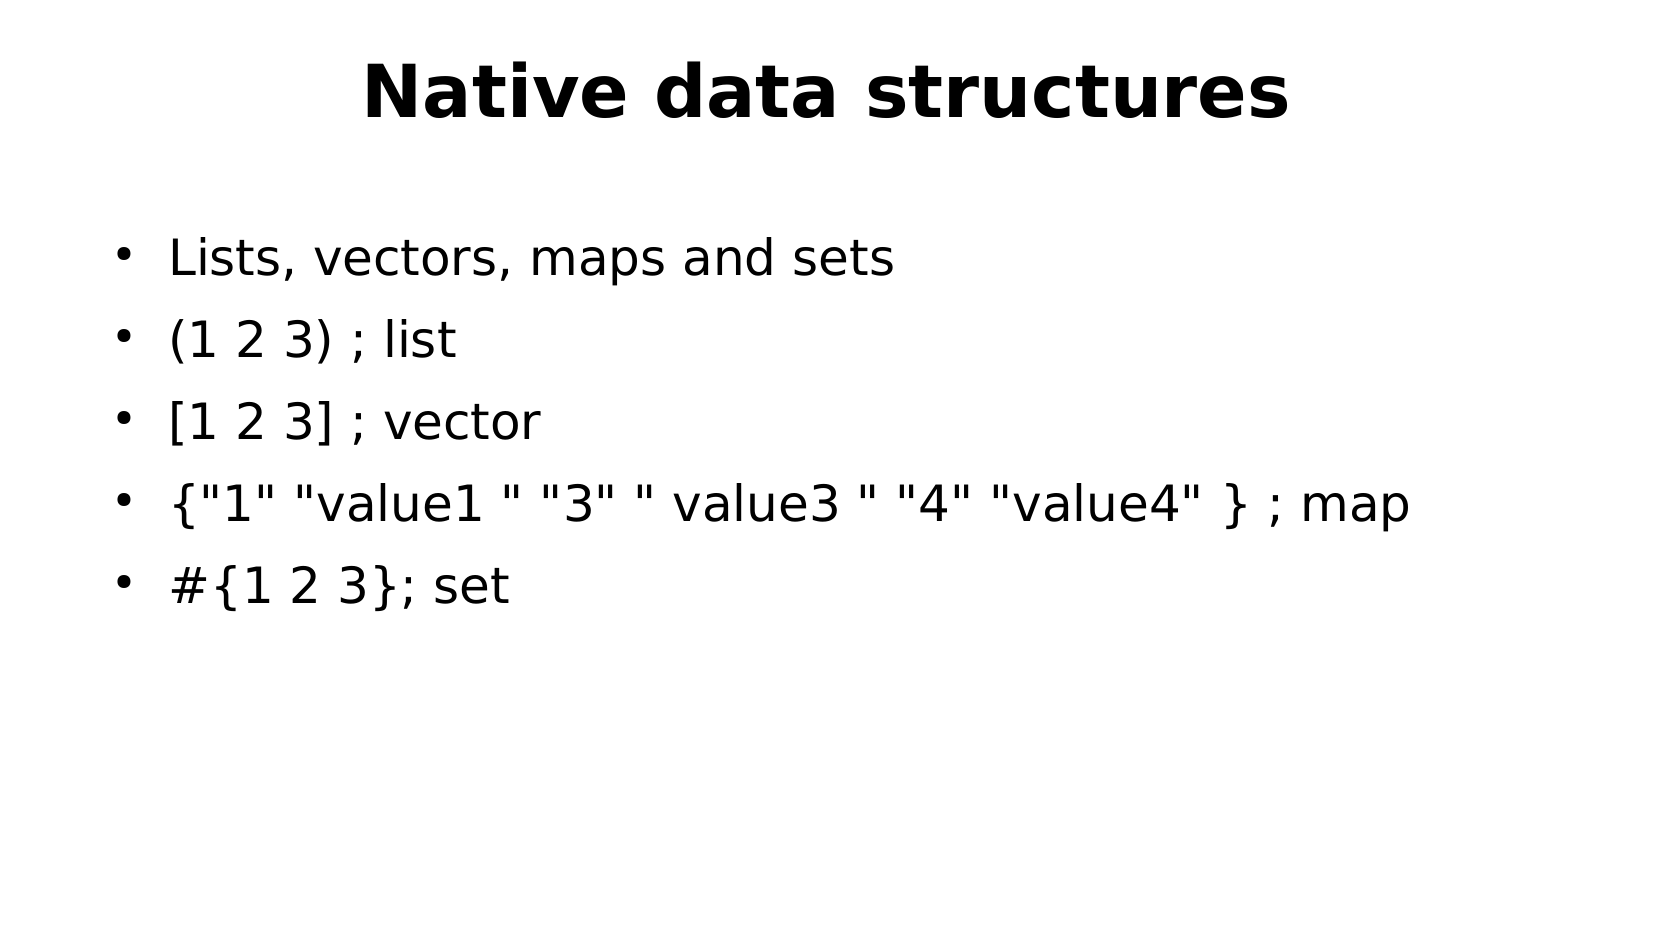

# Native data structures
Lists, vectors, maps and sets
(1 2 3) ; list
[1 2 3] ; vector
{"1" "value1 " "3" " value3 " "4" "value4" } ; map
#{1 2 3}; set